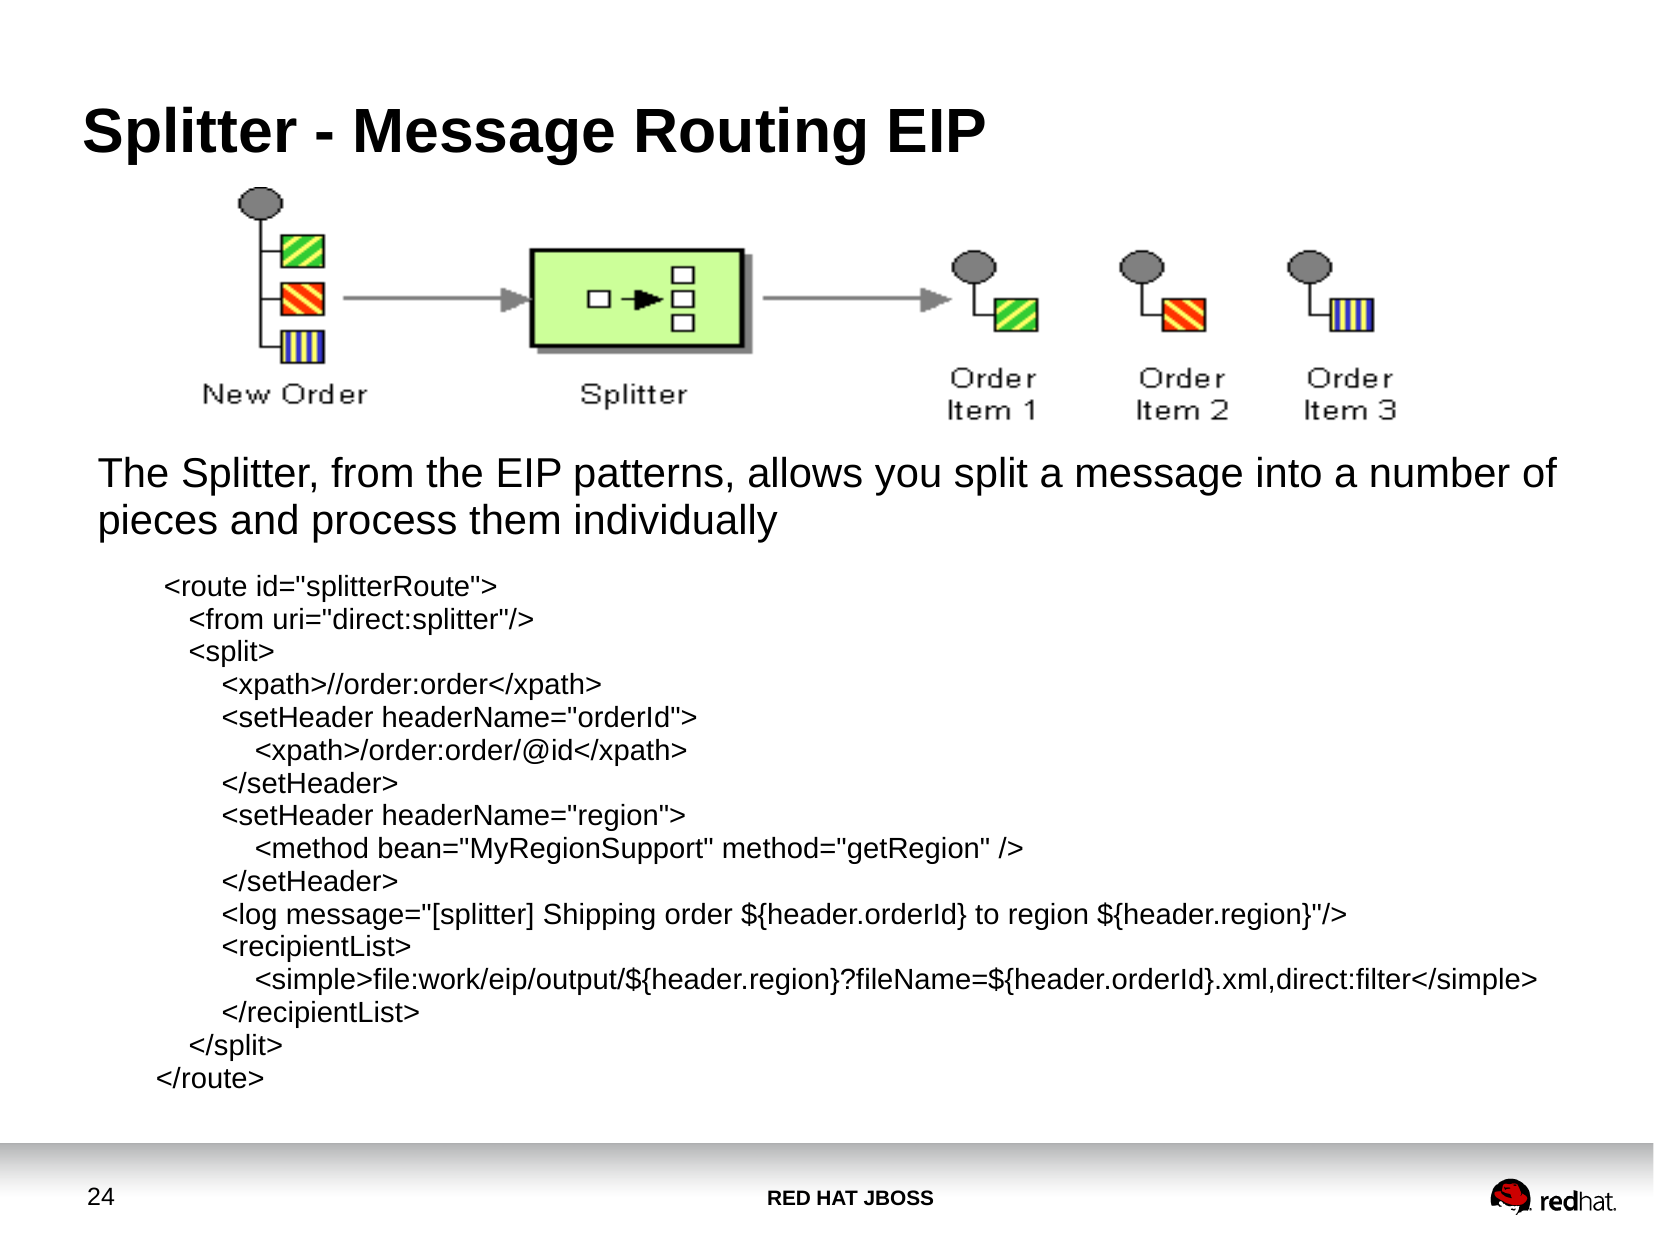

# Splitter - Message Routing EIP
The Splitter, from the EIP patterns, allows you split a message into a number of pieces and process them individually
 <route id="splitterRoute">
 <from uri="direct:splitter"/>
 <split>
 <xpath>//order:order</xpath>
 <setHeader headerName="orderId">
 <xpath>/order:order/@id</xpath>
 </setHeader>
 <setHeader headerName="region">
 <method bean="MyRegionSupport" method="getRegion" />
 </setHeader>
 <log message="[splitter] Shipping order ${header.orderId} to region ${header.region}"/>
 <recipientList>
 <simple>file:work/eip/output/${header.region}?fileName=${header.orderId}.xml,direct:filter</simple>
 </recipientList>
 </split>
 </route>